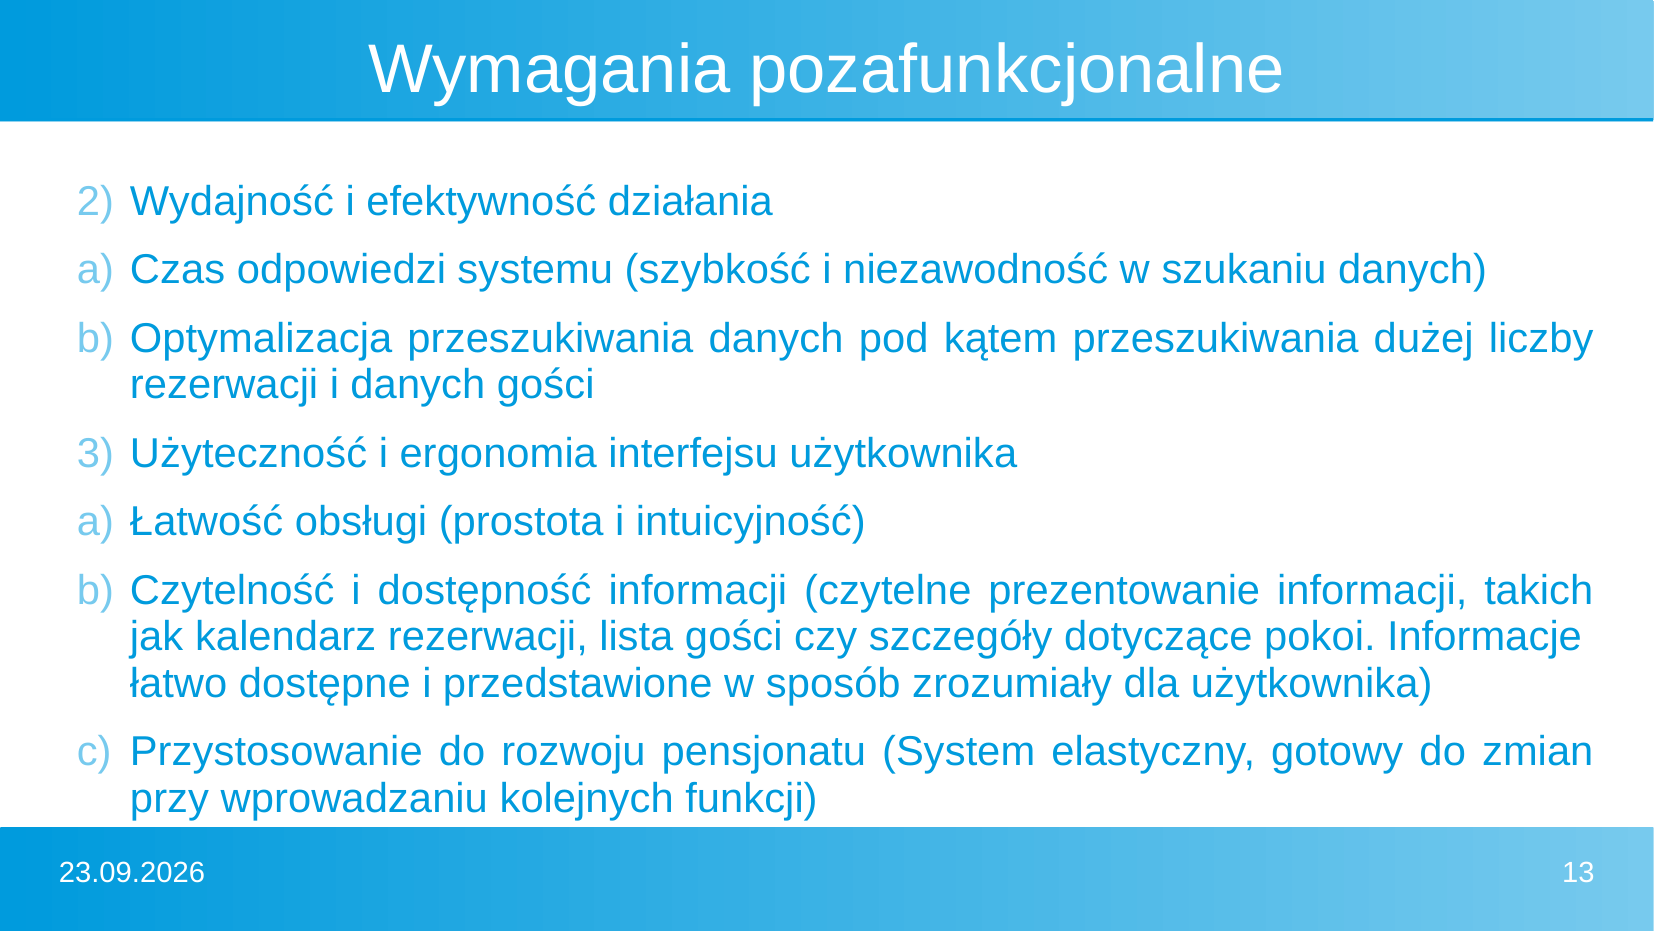

# Wymagania pozafunkcjonalne
Wydajność i efektywność działania
Czas odpowiedzi systemu (szybkość i niezawodność w szukaniu danych)
Optymalizacja przeszukiwania danych pod kątem przeszukiwania dużej liczby rezerwacji i danych gości
Użyteczność i ergonomia interfejsu użytkownika
Łatwość obsługi (prostota i intuicyjność)
Czytelność i dostępność informacji (czytelne prezentowanie informacji, takich jak kalendarz rezerwacji, lista gości czy szczegóły dotyczące pokoi. Informacje łatwo dostępne i przedstawione w sposób zrozumiały dla użytkownika)
Przystosowanie do rozwoju pensjonatu (System elastyczny, gotowy do zmian przy wprowadzaniu kolejnych funkcji)
13